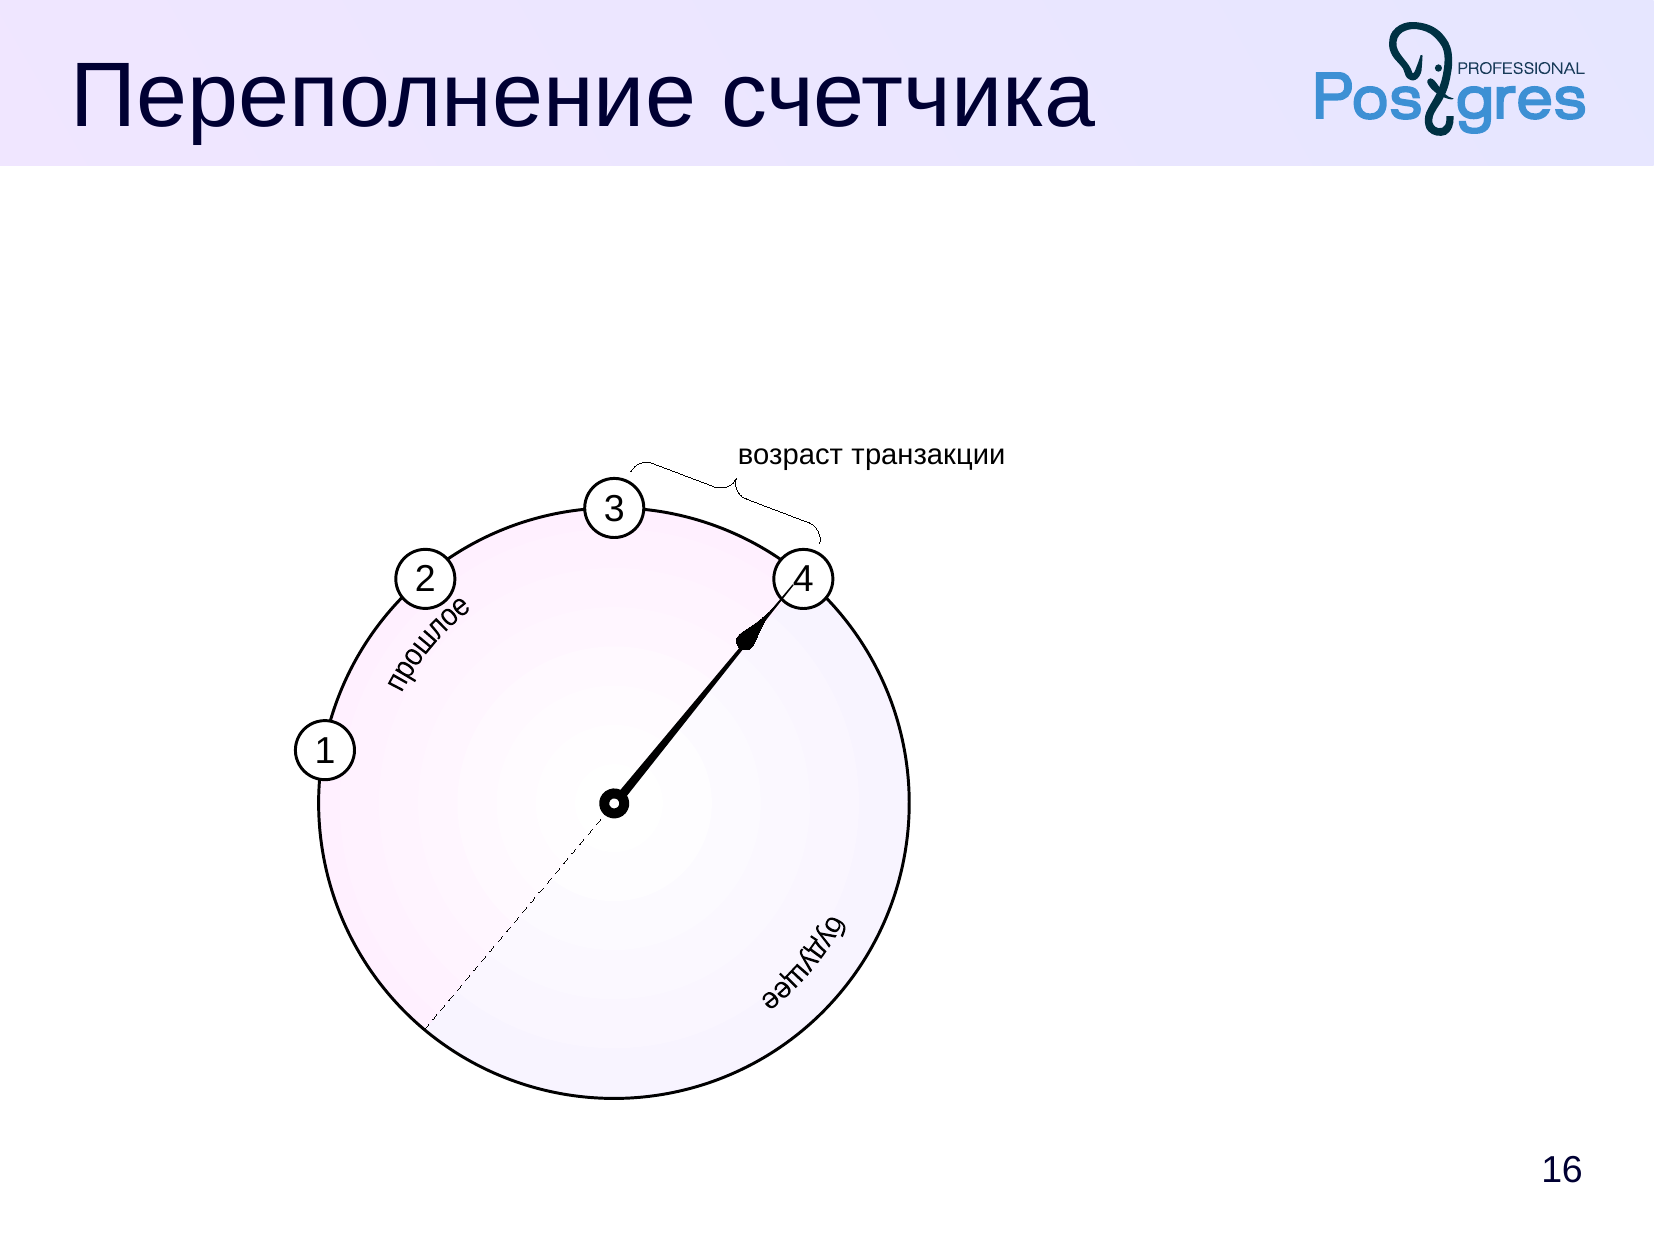

# Переполнение счетчика
возраст транзакции
3
будущее
прошлое
2
4
1